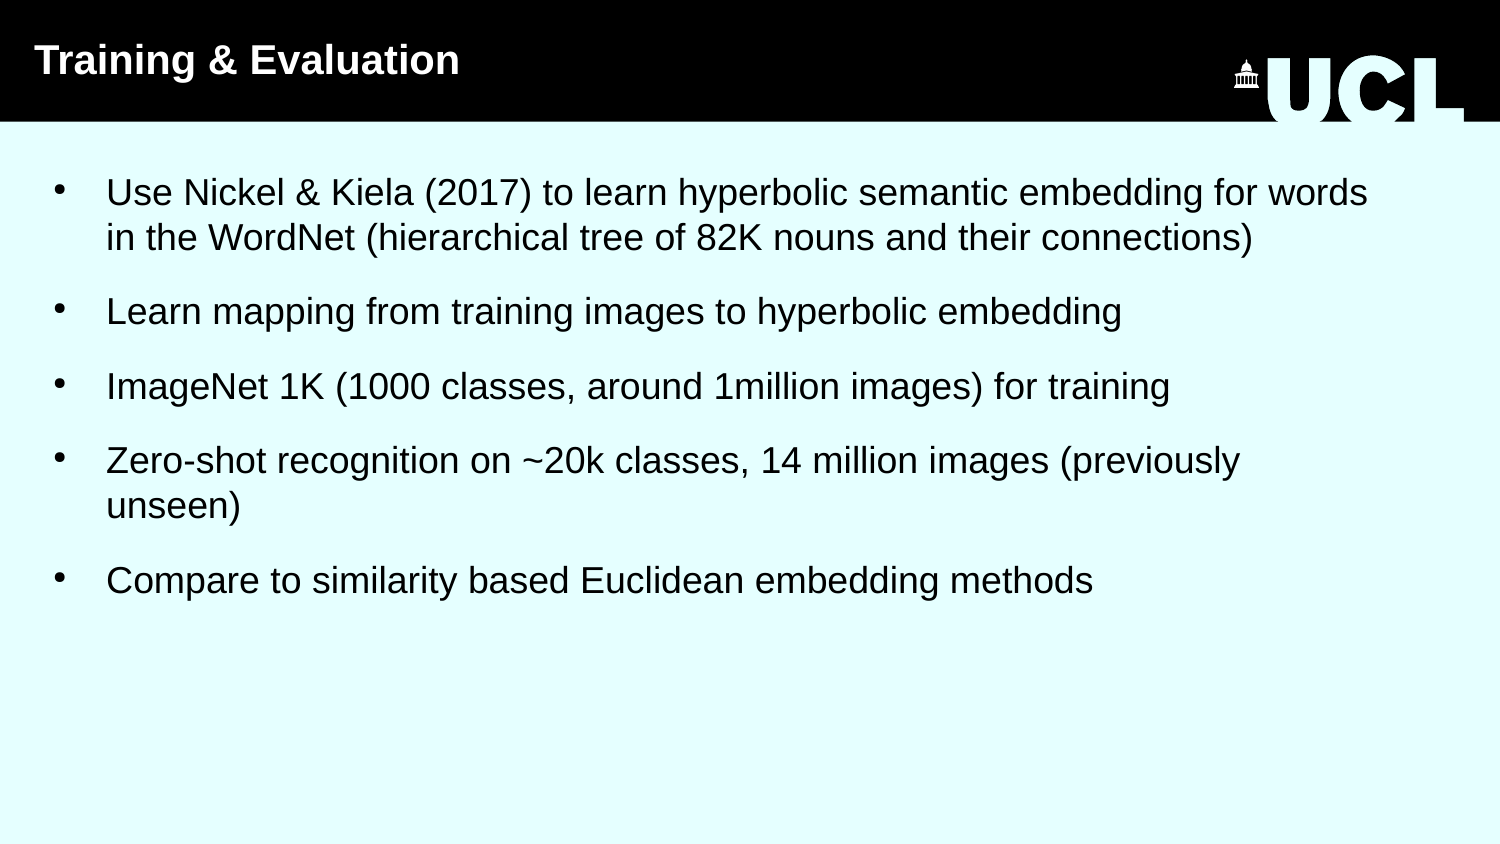

Training & Evaluation
# Use Nickel & Kiela (2017) to learn hyperbolic semantic embedding for words in the WordNet (hierarchical tree of 82K nouns and their connections)
Learn mapping from training images to hyperbolic embedding
ImageNet 1K (1000 classes, around 1million images) for training
Zero-shot recognition on ~20k classes, 14 million images (previously unseen)
Compare to similarity based Euclidean embedding methods